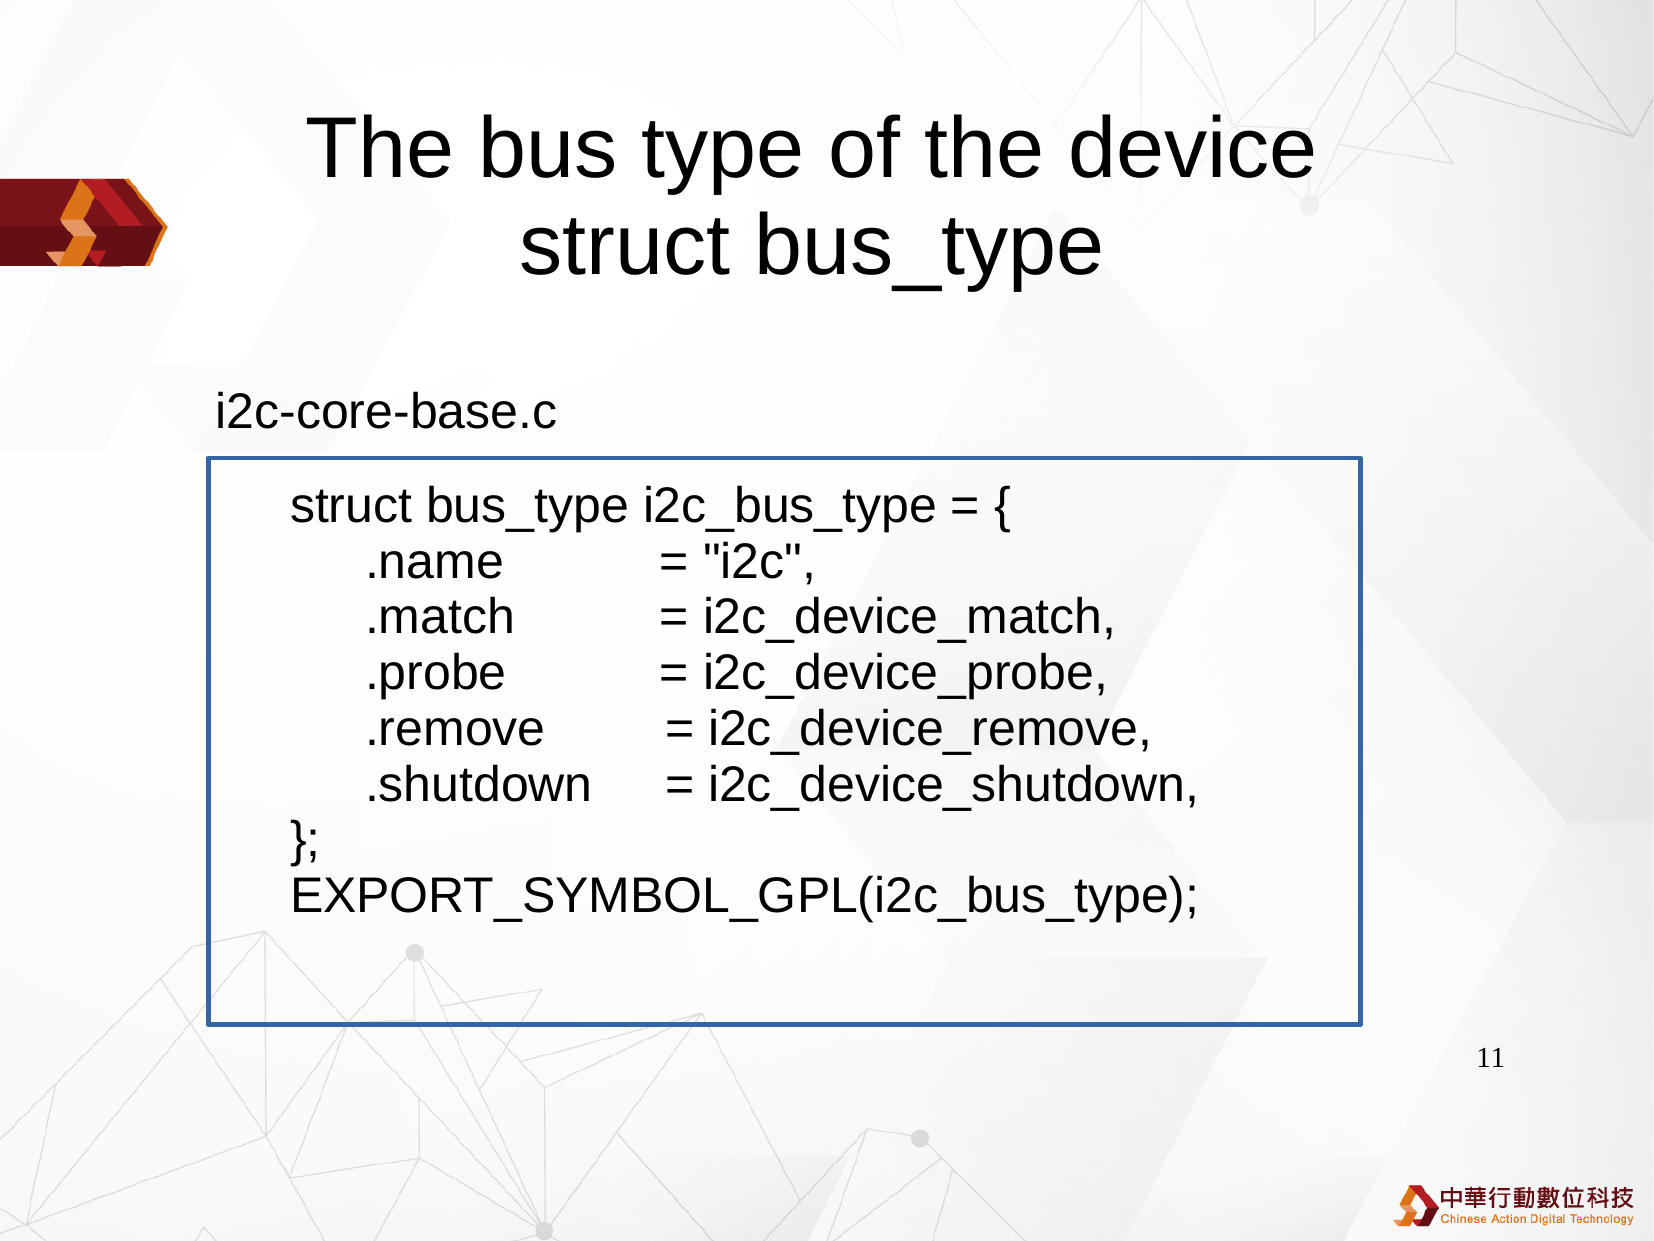

# The bus type of the device struct bus_type
i2c-core-base.c
struct bus_type i2c_bus_type = {
	.name		 = "i2c",
	.match	 = i2c_device_match,
	.probe		 = i2c_device_probe,
	.remove		= i2c_device_remove,
	.shutdown	= i2c_device_shutdown,
};
EXPORT_SYMBOL_GPL(i2c_bus_type);
11